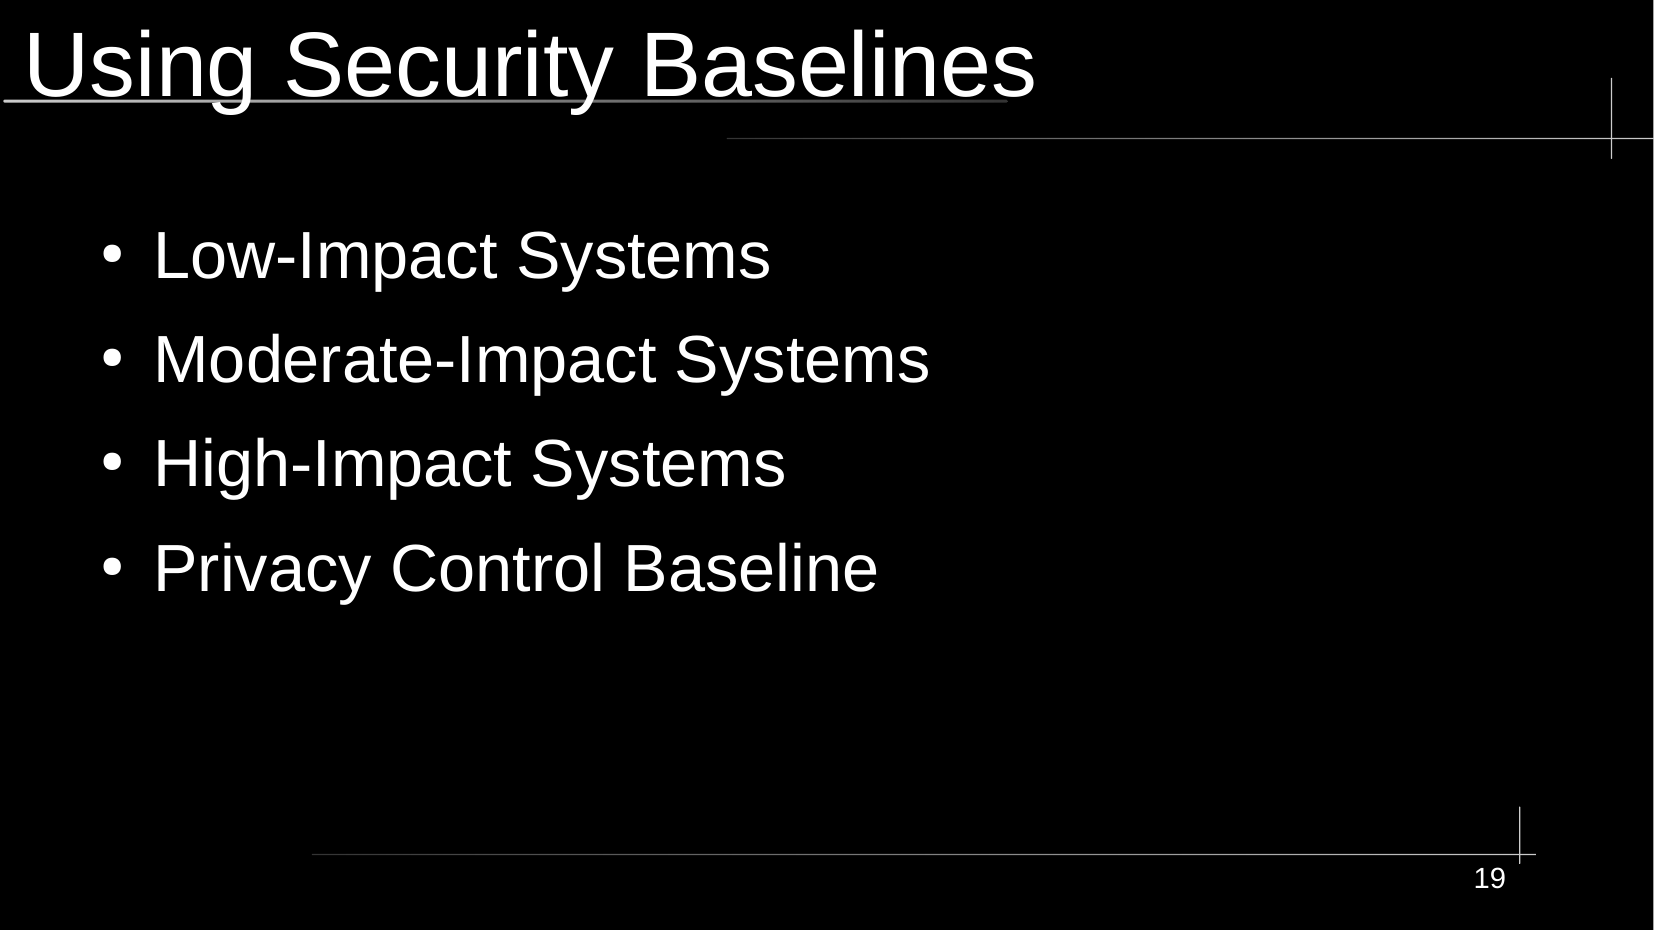

# Using Security Baselines
Low-Impact Systems
Moderate-Impact Systems
High-Impact Systems
Privacy Control Baseline
19